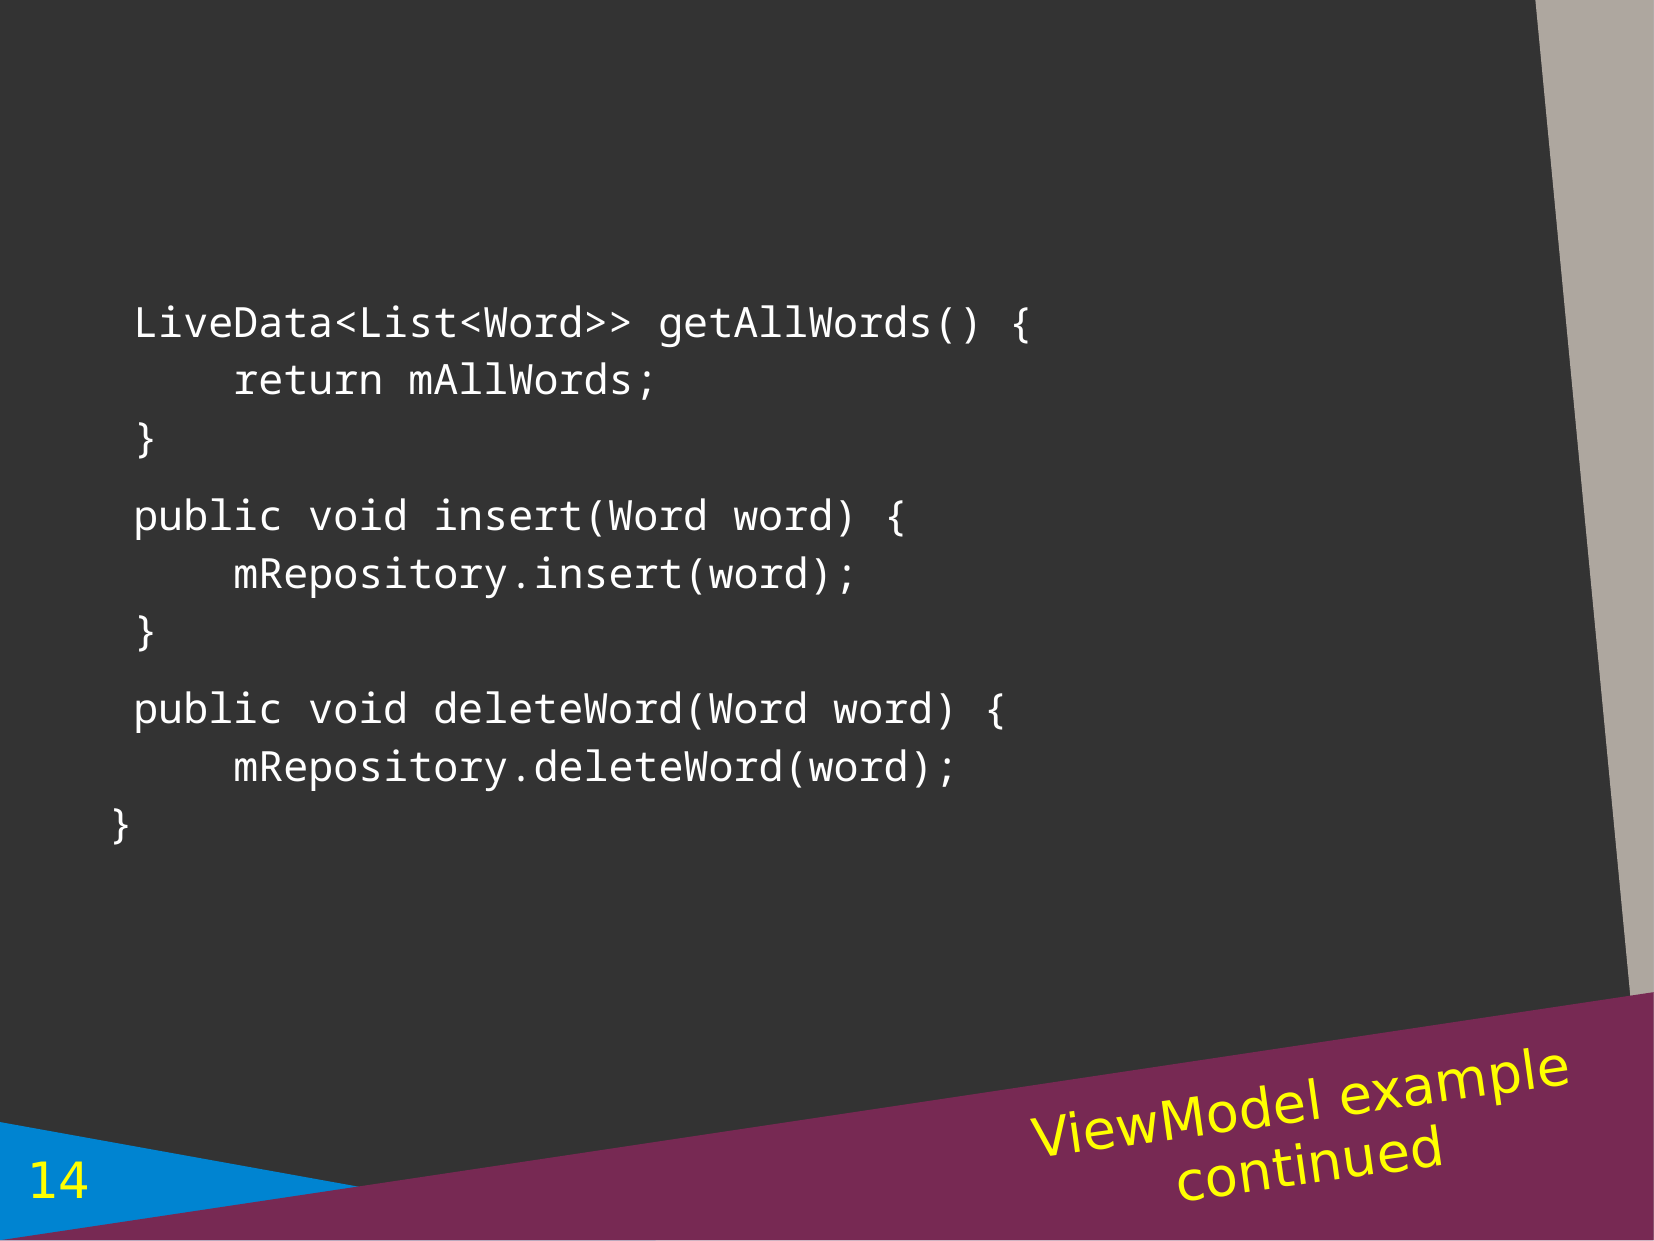

LiveData<List<Word>> getAllWords() {
 return mAllWords;
 }
 public void insert(Word word) {
 mRepository.insert(word);
 }
 public void deleteWord(Word word) {
 mRepository.deleteWord(word);
 }
# ViewModel example continued
14